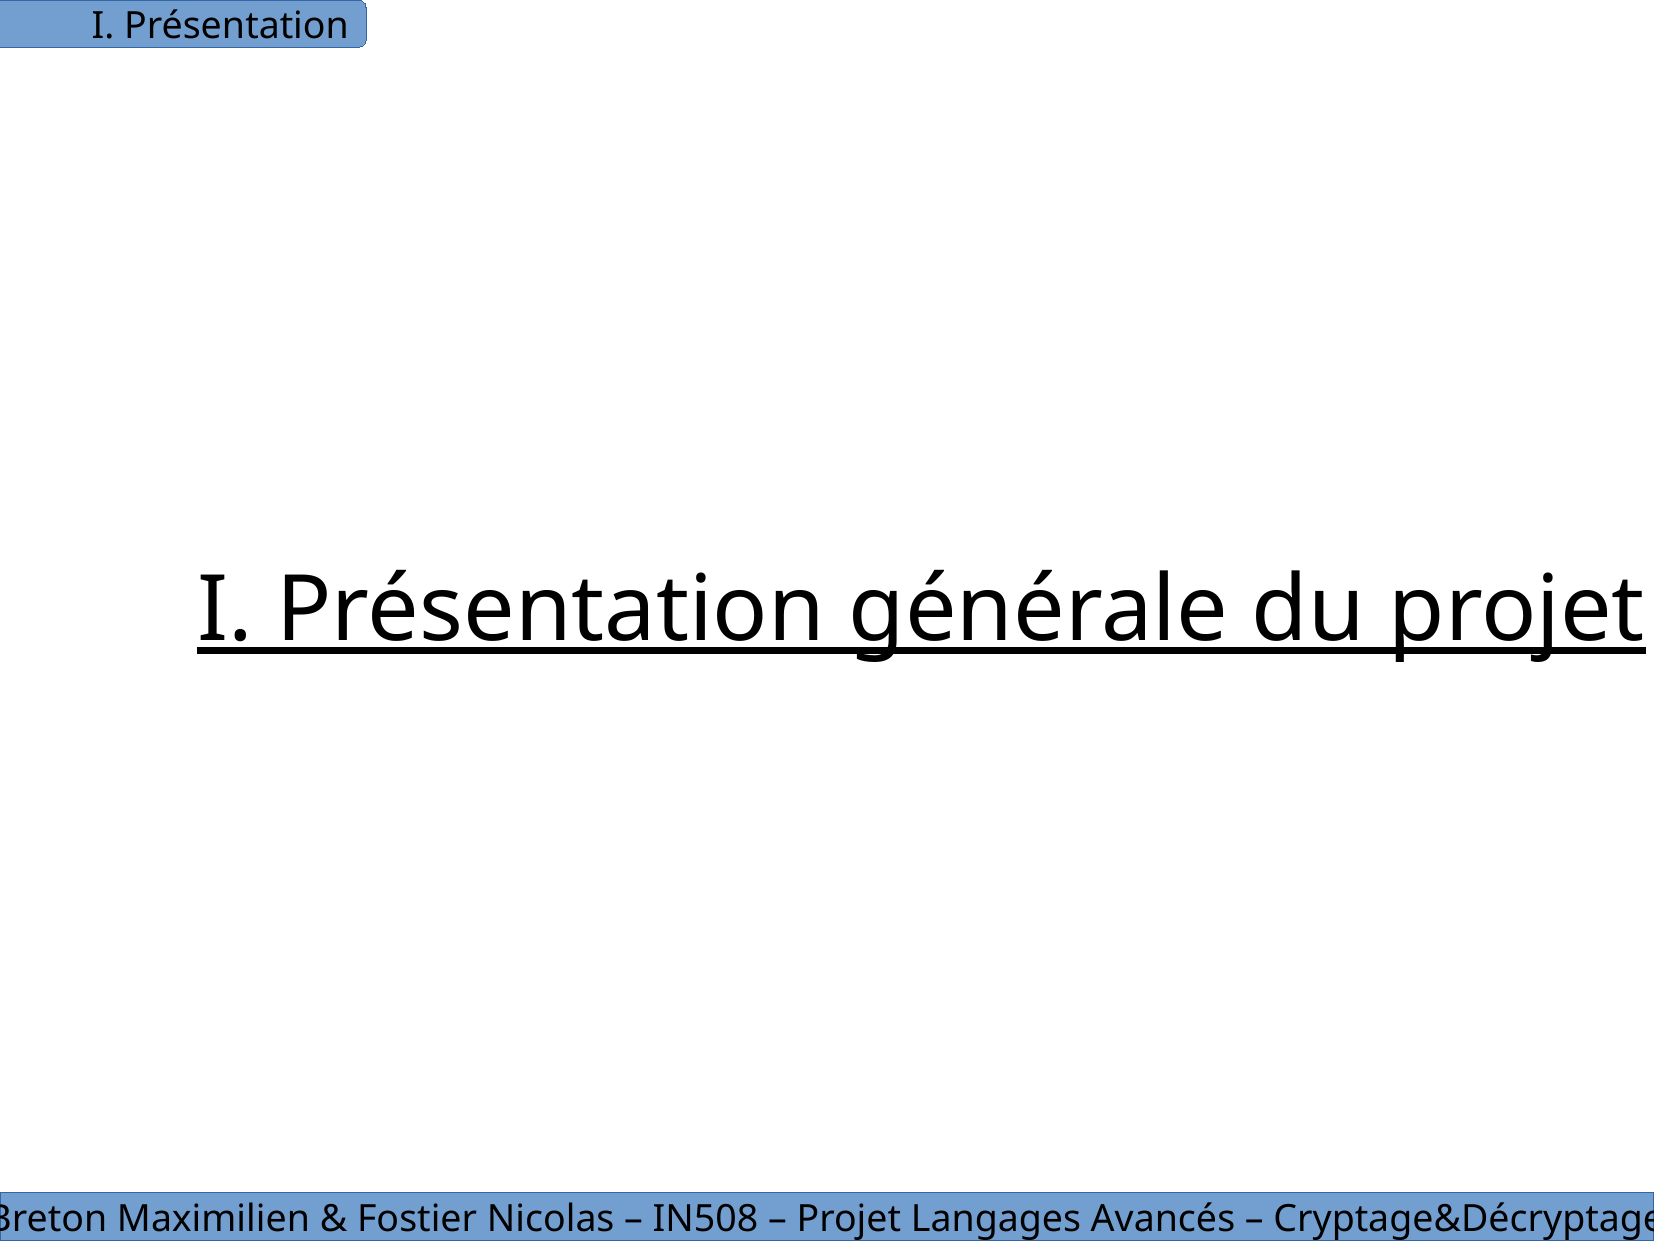

I. Présentation
I. Présentation générale du projet
Breton Maximilien & Fostier Nicolas – IN508 – Projet Langages Avancés – Cryptage&Décryptage